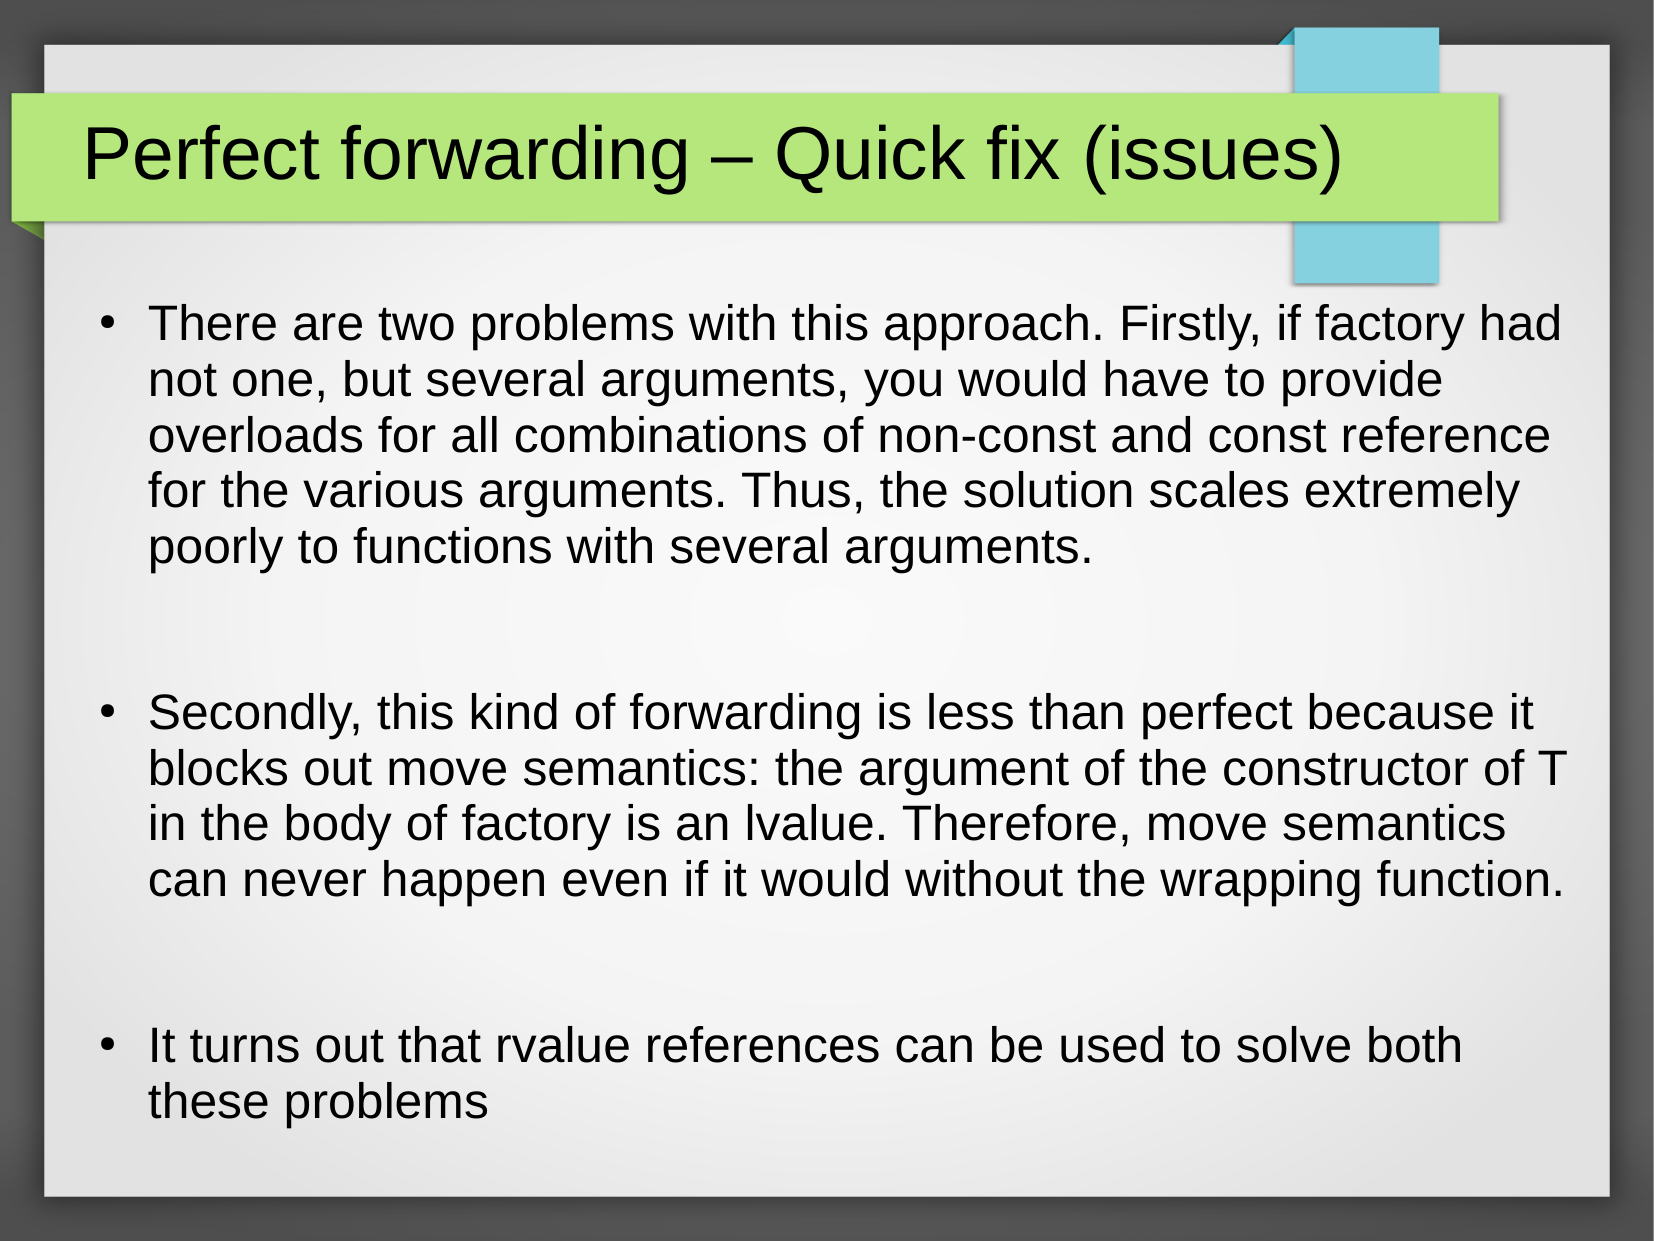

# Perfect forwarding – Quick fix (issues)
There are two problems with this approach. Firstly, if factory had not one, but several arguments, you would have to provide overloads for all combinations of non-const and const reference for the various arguments. Thus, the solution scales extremely poorly to functions with several arguments.
Secondly, this kind of forwarding is less than perfect because it blocks out move semantics: the argument of the constructor of T in the body of factory is an lvalue. Therefore, move semantics can never happen even if it would without the wrapping function.
It turns out that rvalue references can be used to solve both these problems